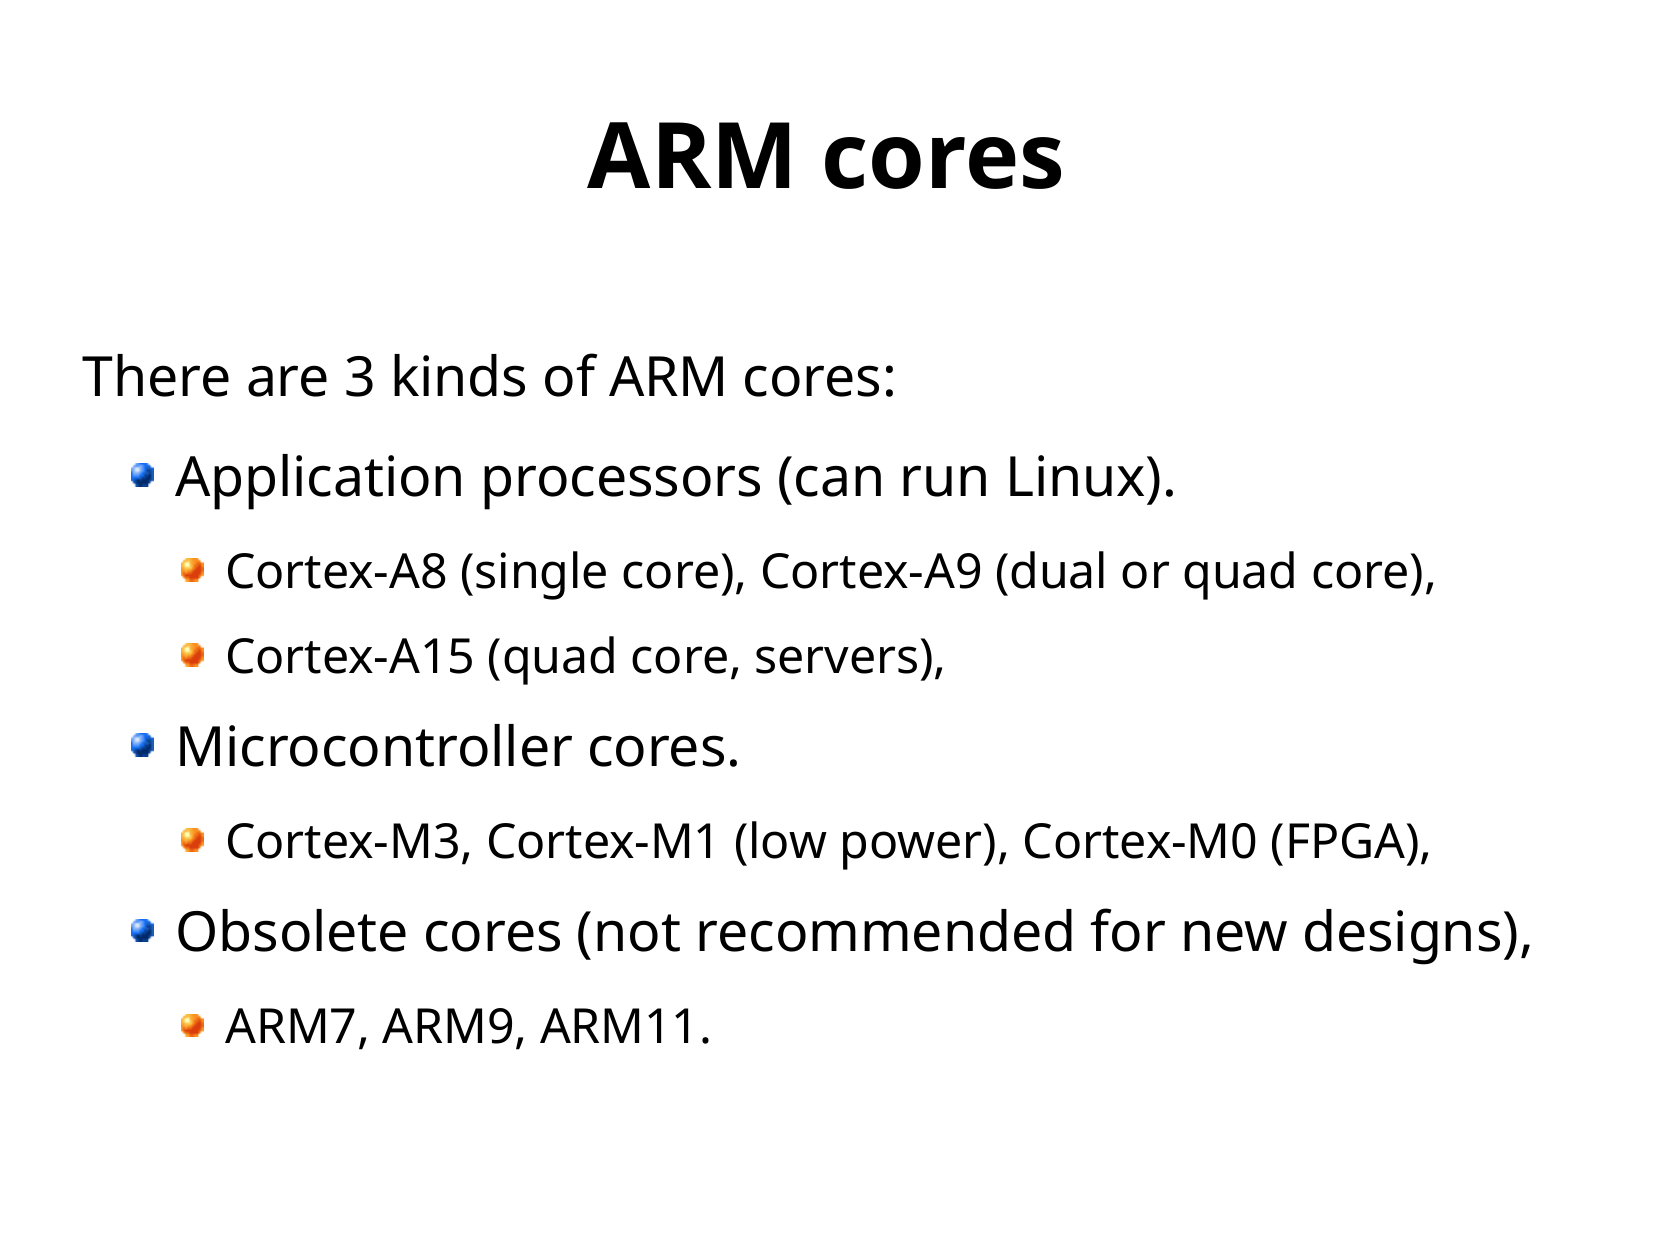

# ARM cores
There are 3 kinds of ARM cores:
Application processors (can run Linux).
Cortex-A8 (single core), Cortex-A9 (dual or quad core),
Cortex-A15 (quad core, servers),
Microcontroller cores.
Cortex-M3, Cortex-M1 (low power), Cortex-M0 (FPGA),
Obsolete cores (not recommended for new designs),
ARM7, ARM9, ARM11.